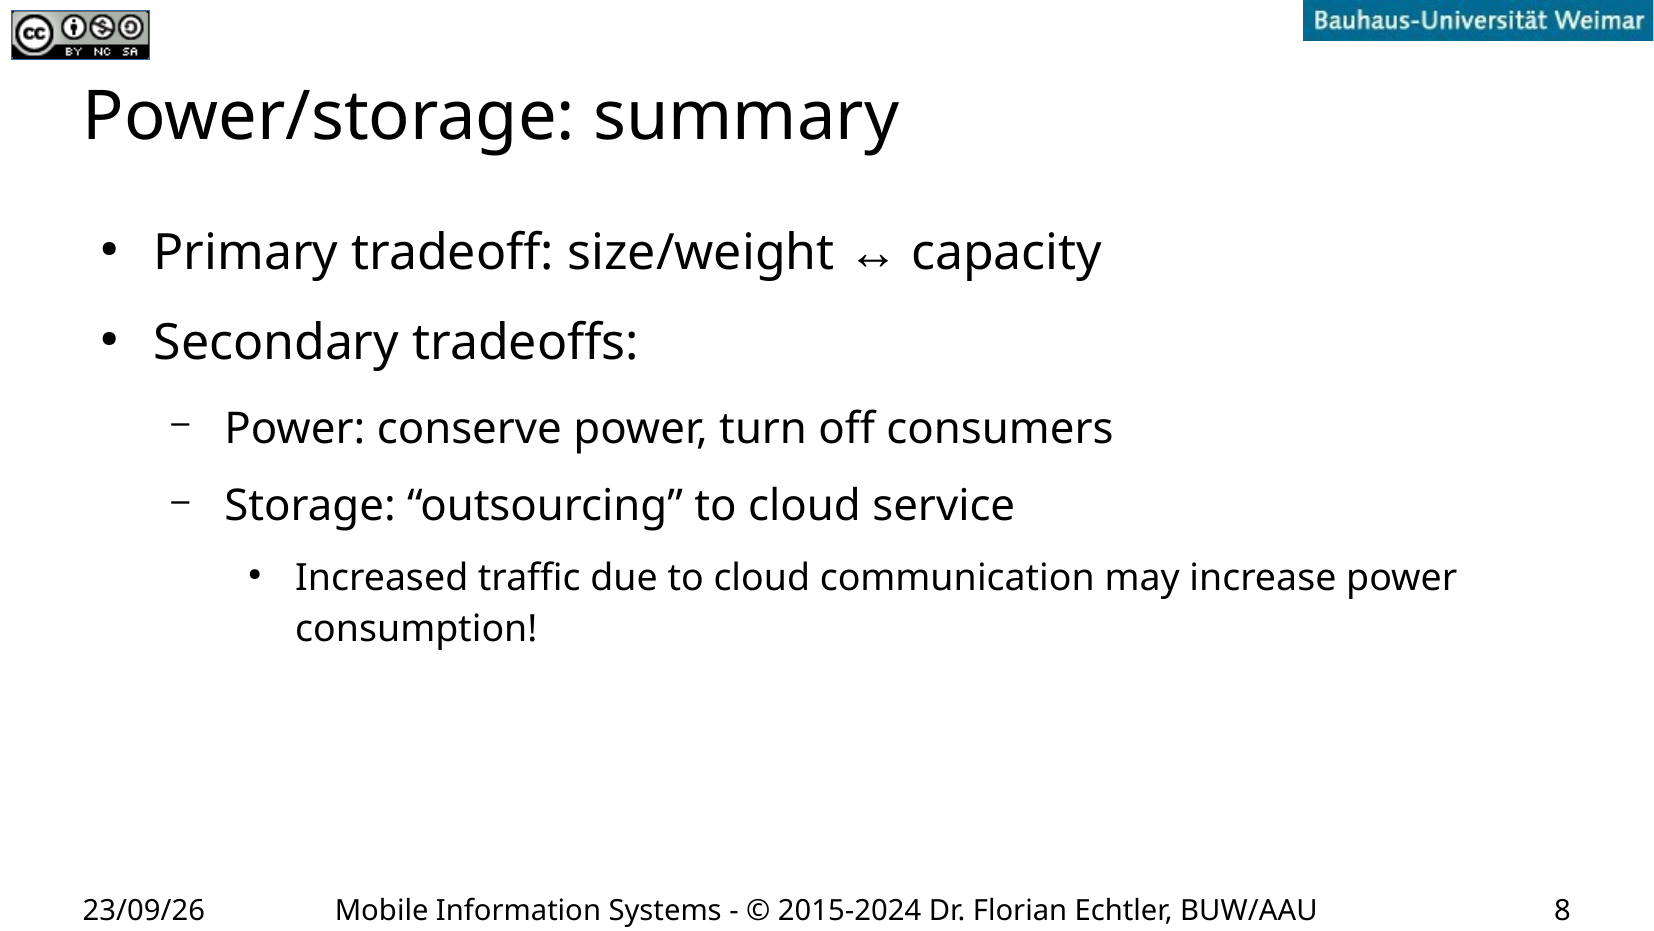

# Power/storage: summary
Primary tradeoff: size/weight ↔ capacity
Secondary tradeoffs:
Power: conserve power, turn off consumers
Storage: “outsourcing” to cloud service
Increased traffic due to cloud communication may increase power consumption!
Mobile Information Systems - © 2015-2024 Dr. Florian Echtler, BUW/AAU
8